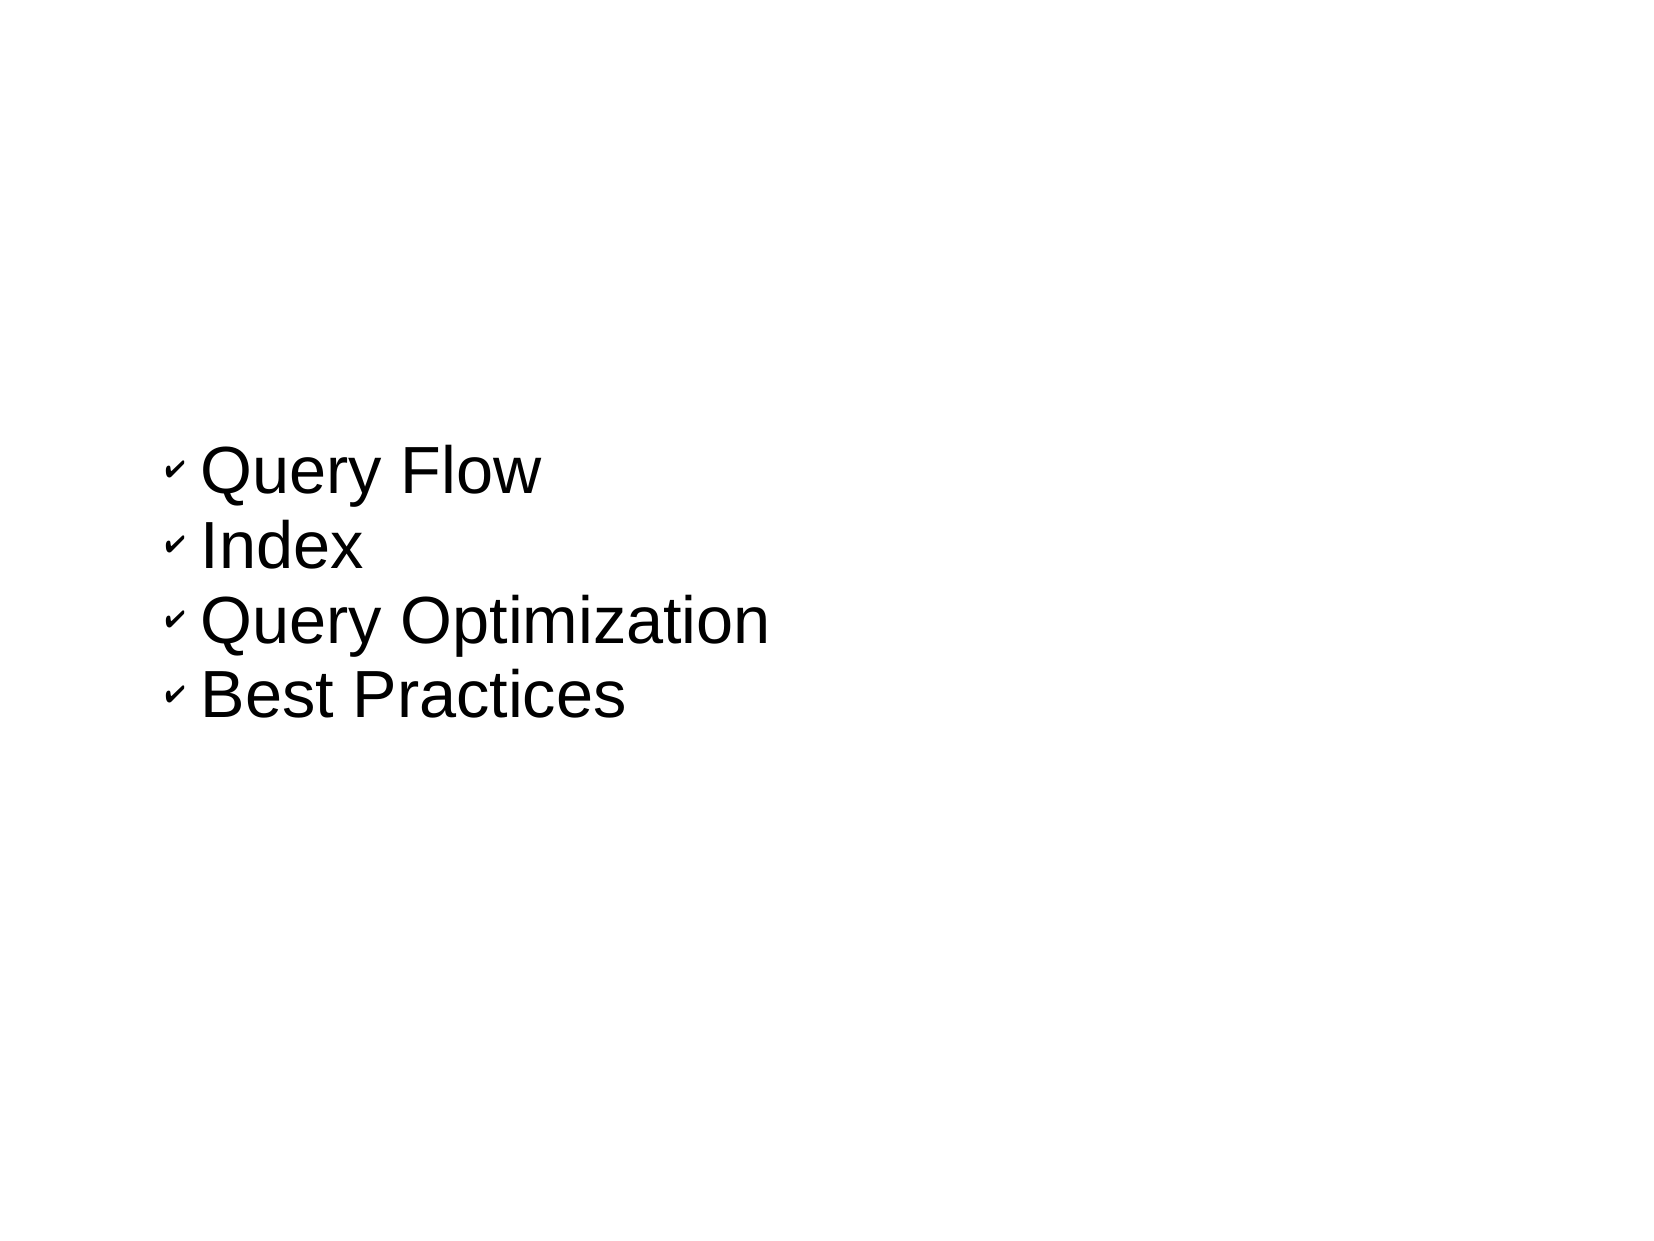

#
Query Flow
Index
Query Optimization
Best Practices